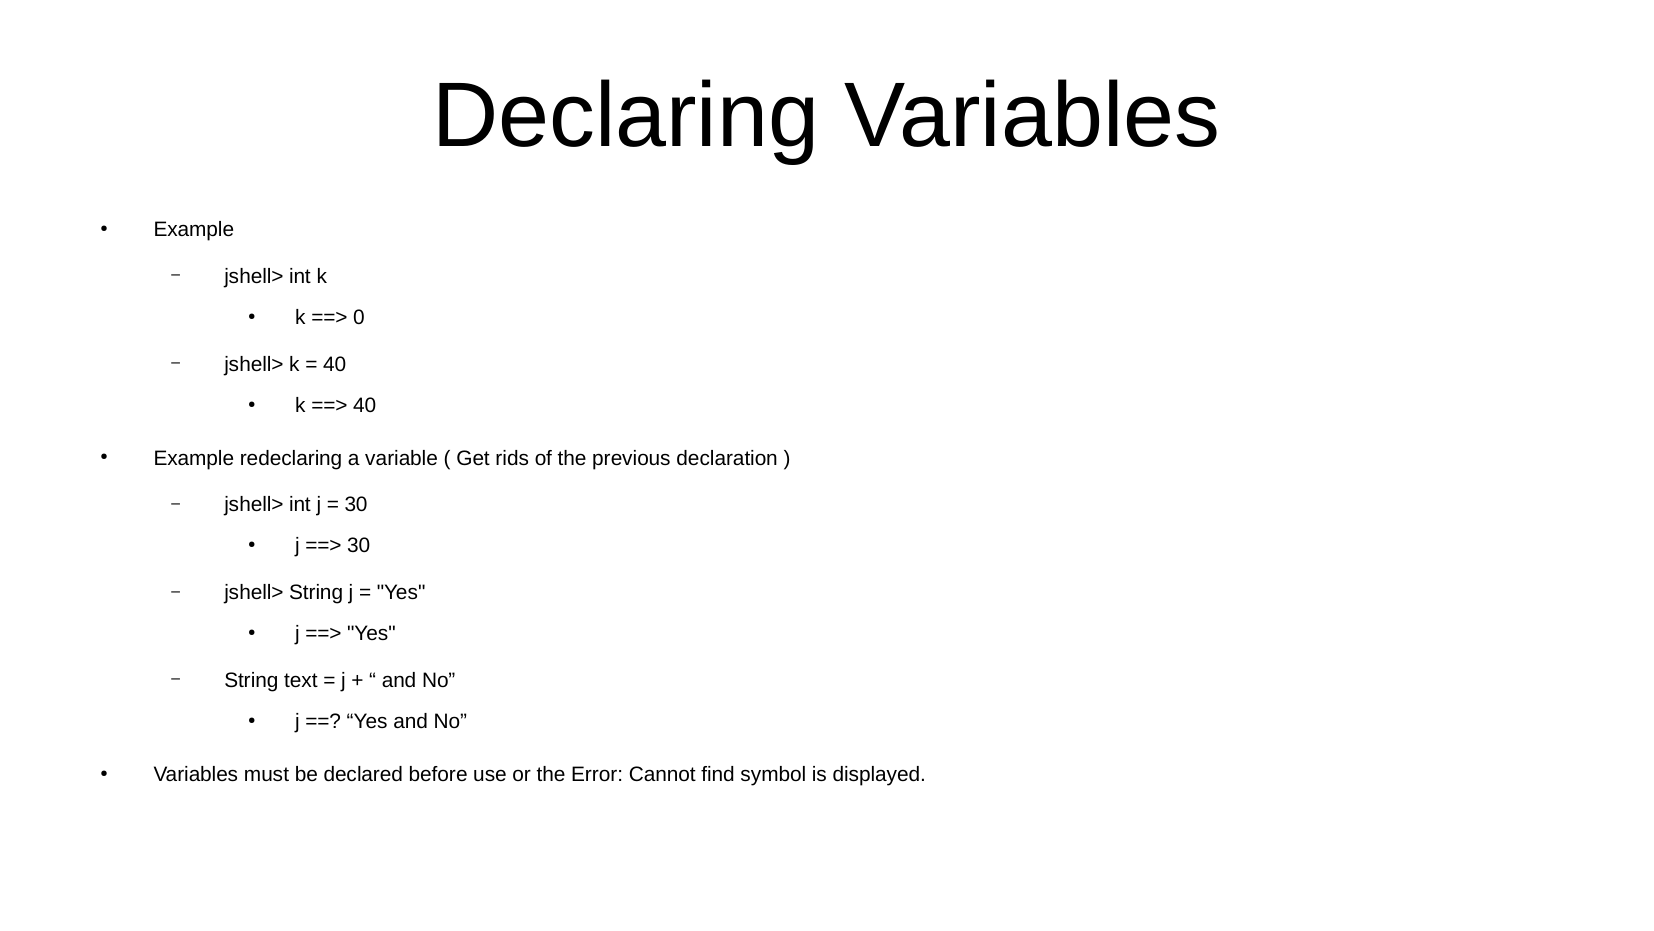

# Declaring Variables
Example
jshell> int k
k ==> 0
jshell> k = 40
k ==> 40
Example redeclaring a variable ( Get rids of the previous declaration )
jshell> int j = 30
j ==> 30
jshell> String j = "Yes"
j ==> "Yes"
String text = j + “ and No”
j ==? “Yes and No”
Variables must be declared before use or the Error: Cannot find symbol is displayed.